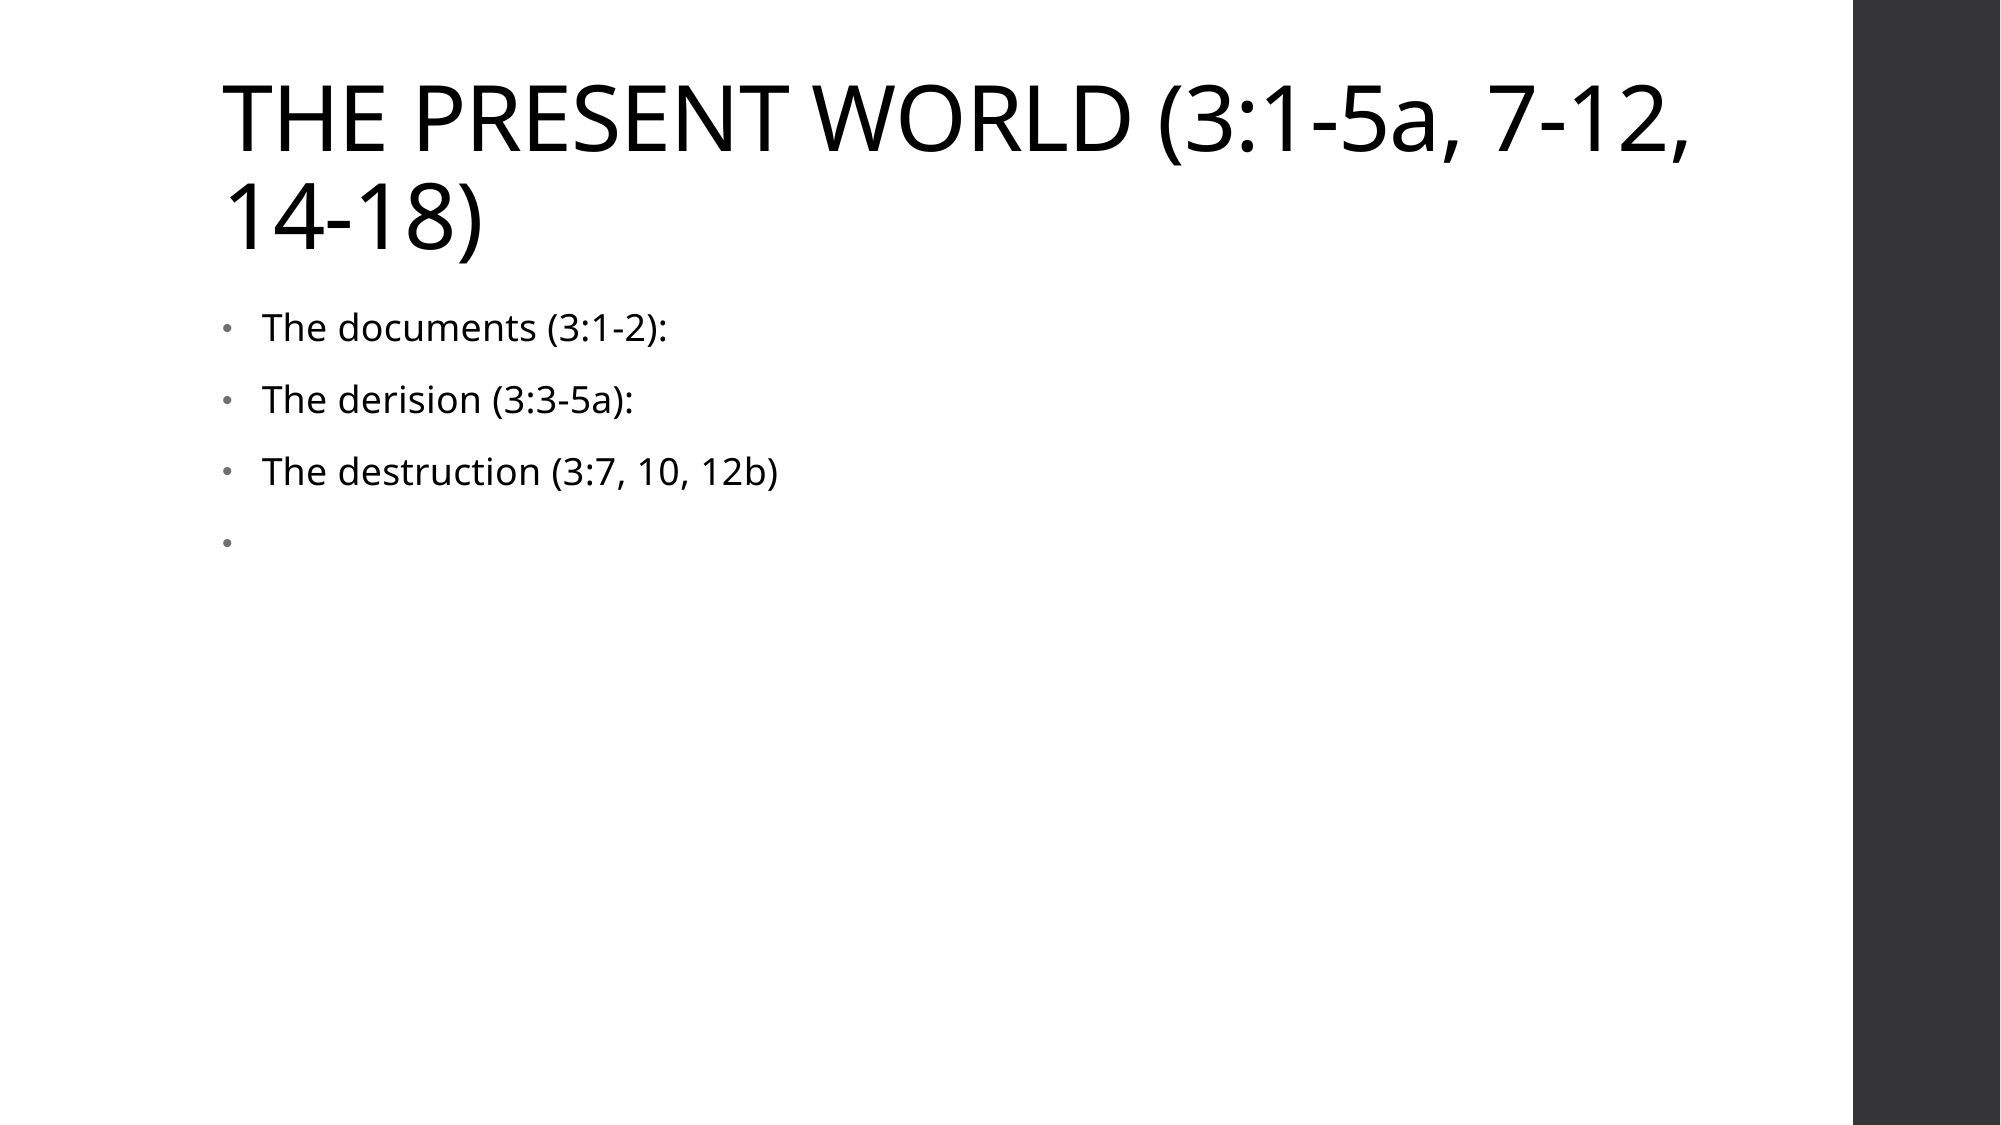

# THE PRESENT WORLD (3:1-5a, 7-12, 14-18)
 The documents (3:1-2):
 The derision (3:3-5a):
 The destruction (3:7, 10, 12b)